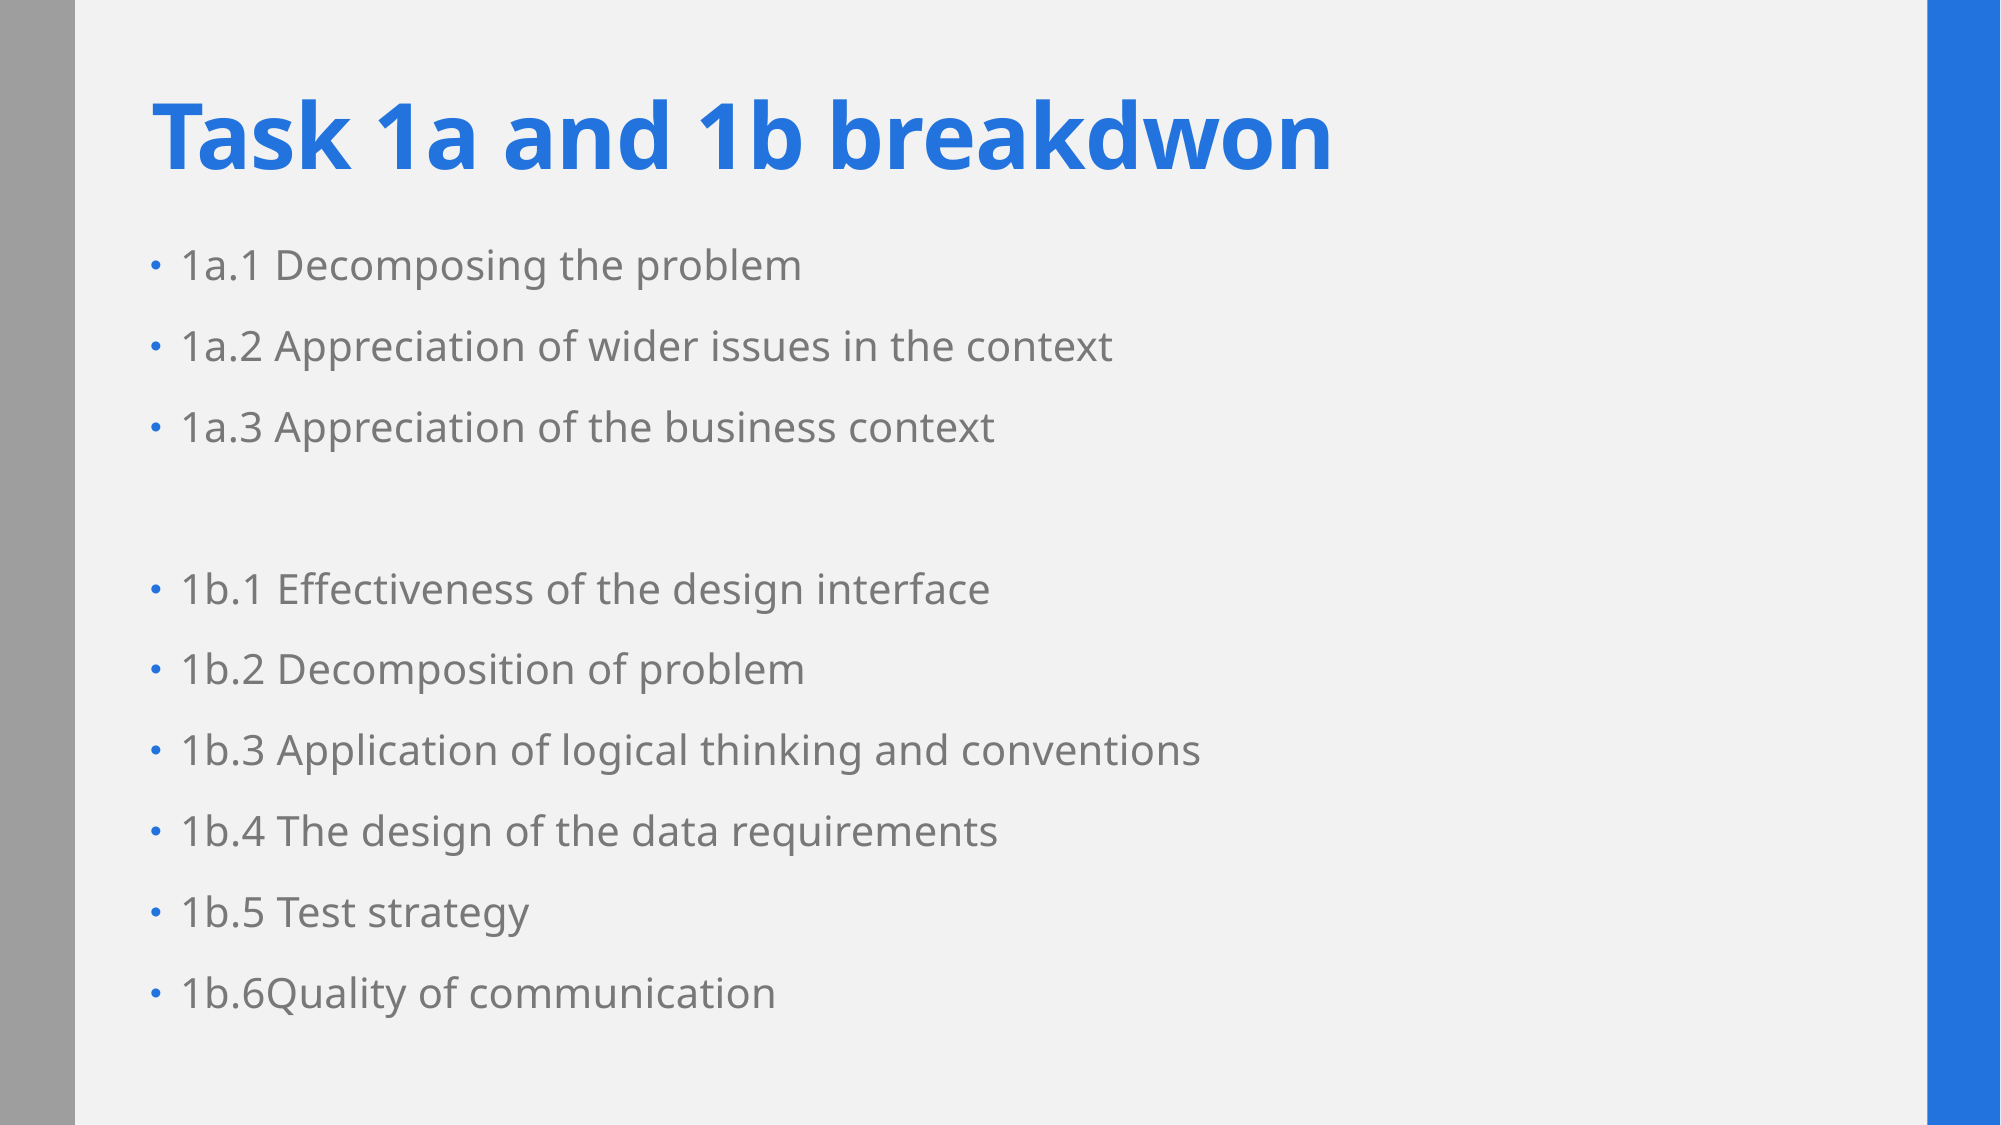

Task 1a and 1b breakdwon
# 1a.1 Decomposing the problem
1a.2 Appreciation of wider issues in the context
1a.3 Appreciation of the business context
1b.1 Effectiveness of the design interface
1b.2 Decomposition of problem
1b.3 Application of logical thinking and conventions
1b.4 The design of the data requirements
1b.5 Test strategy
1b.6Quality of communication